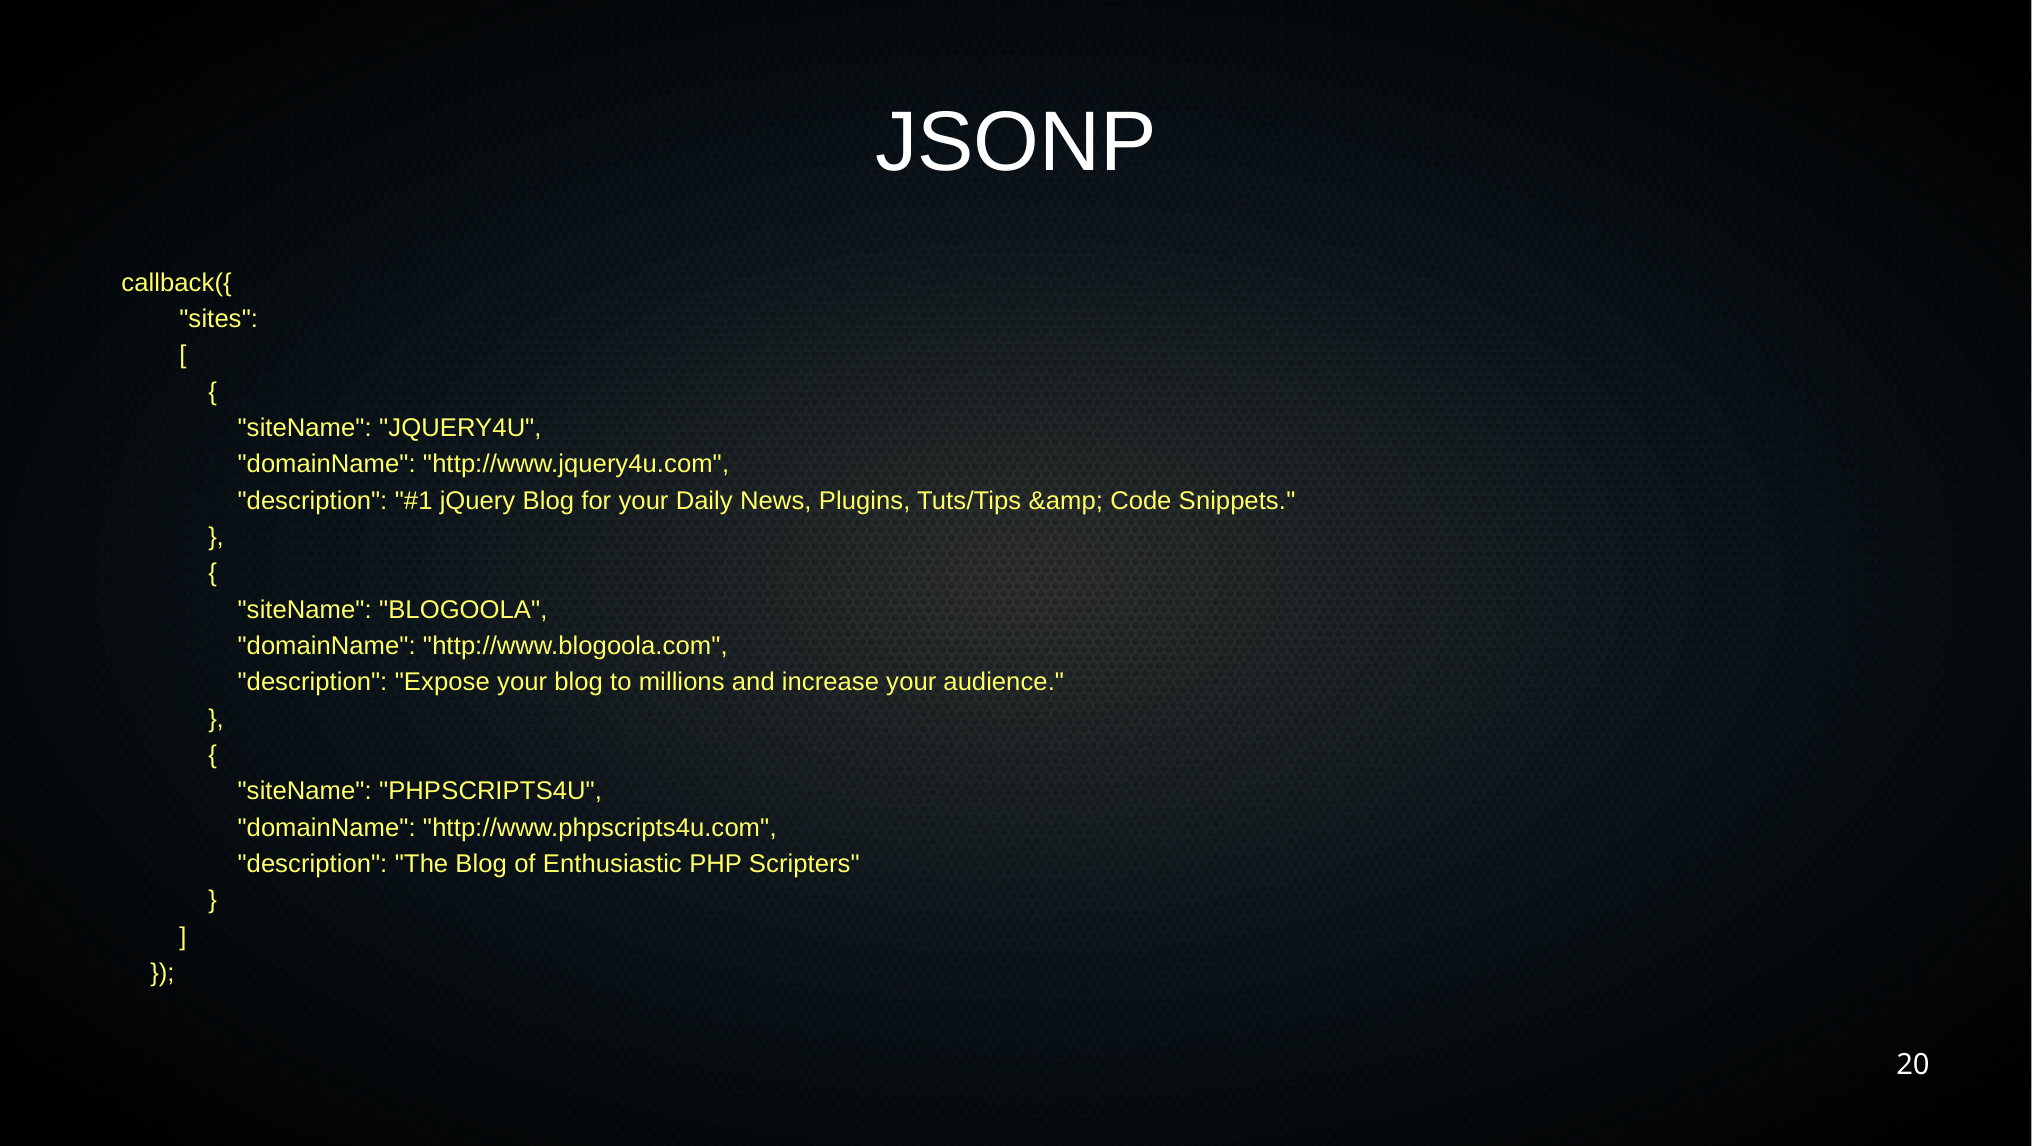

# JSONP
callback({
 "sites":
 [
 {
 "siteName": "JQUERY4U",
 "domainName": "http://www.jquery4u.com",
 "description": "#1 jQuery Blog for your Daily News, Plugins, Tuts/Tips &amp; Code Snippets."
 },
 {
 "siteName": "BLOGOOLA",
 "domainName": "http://www.blogoola.com",
 "description": "Expose your blog to millions and increase your audience."
 },
 {
 "siteName": "PHPSCRIPTS4U",
 "domainName": "http://www.phpscripts4u.com",
 "description": "The Blog of Enthusiastic PHP Scripters"
 }
 ]
 });
20